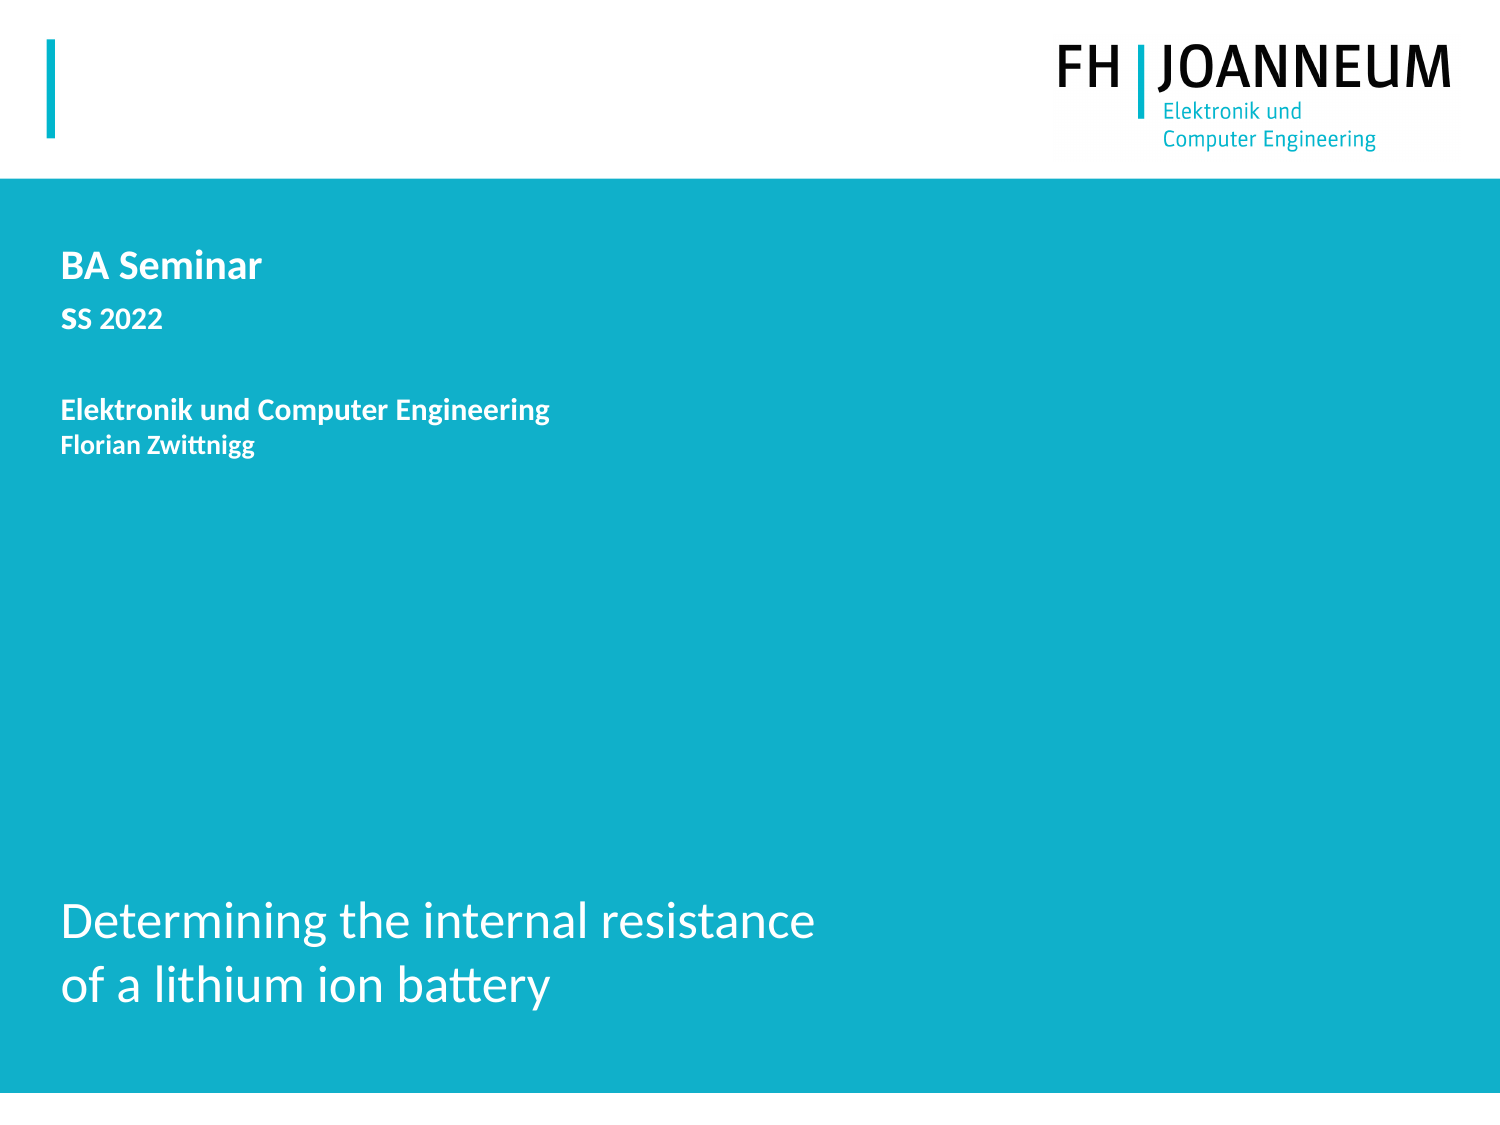

# BA Seminar sS 2022 Elektronik und Computer Engineering Florian Zwittnigg
Determining the internal resistance
of a lithium ion battery